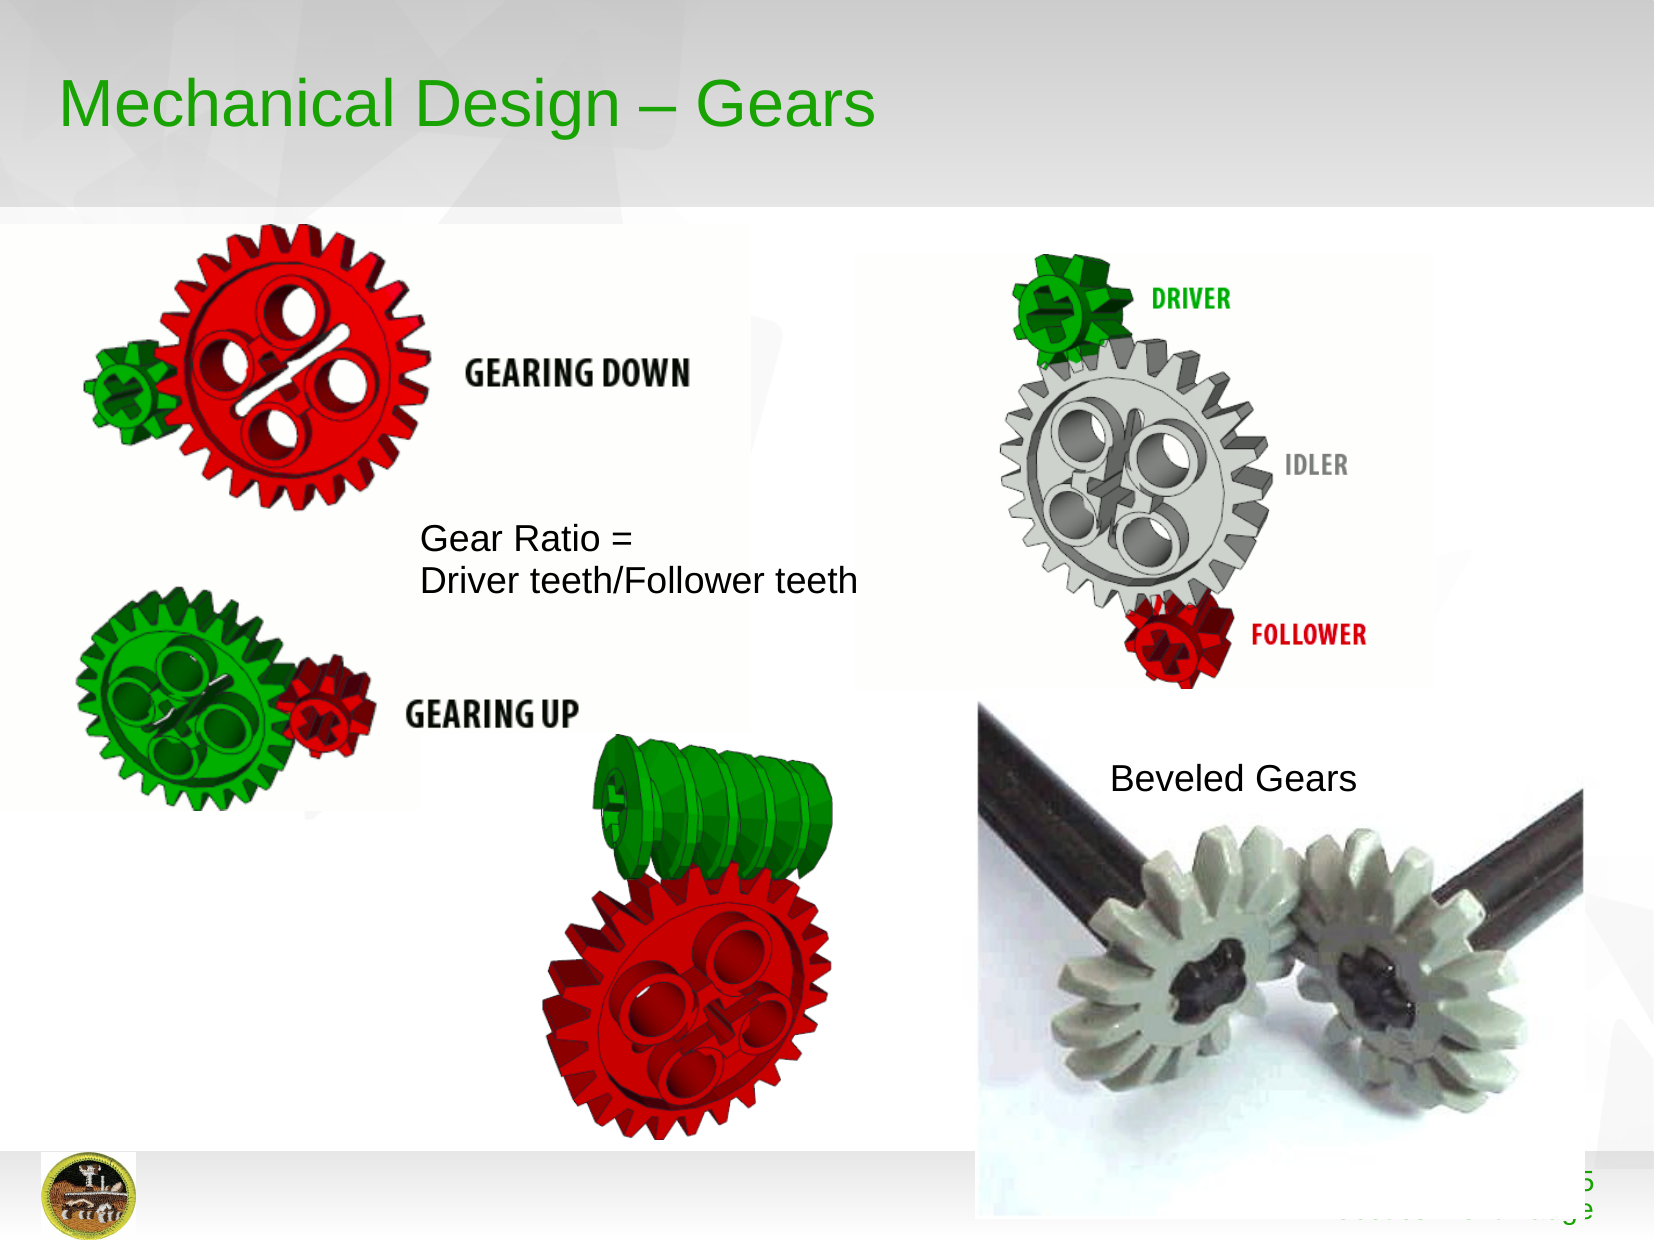

# Mechanical Design – Gears
Gear Ratio =
Driver teeth/Follower teeth
Beveled Gears
5
Robotics Merit Badge